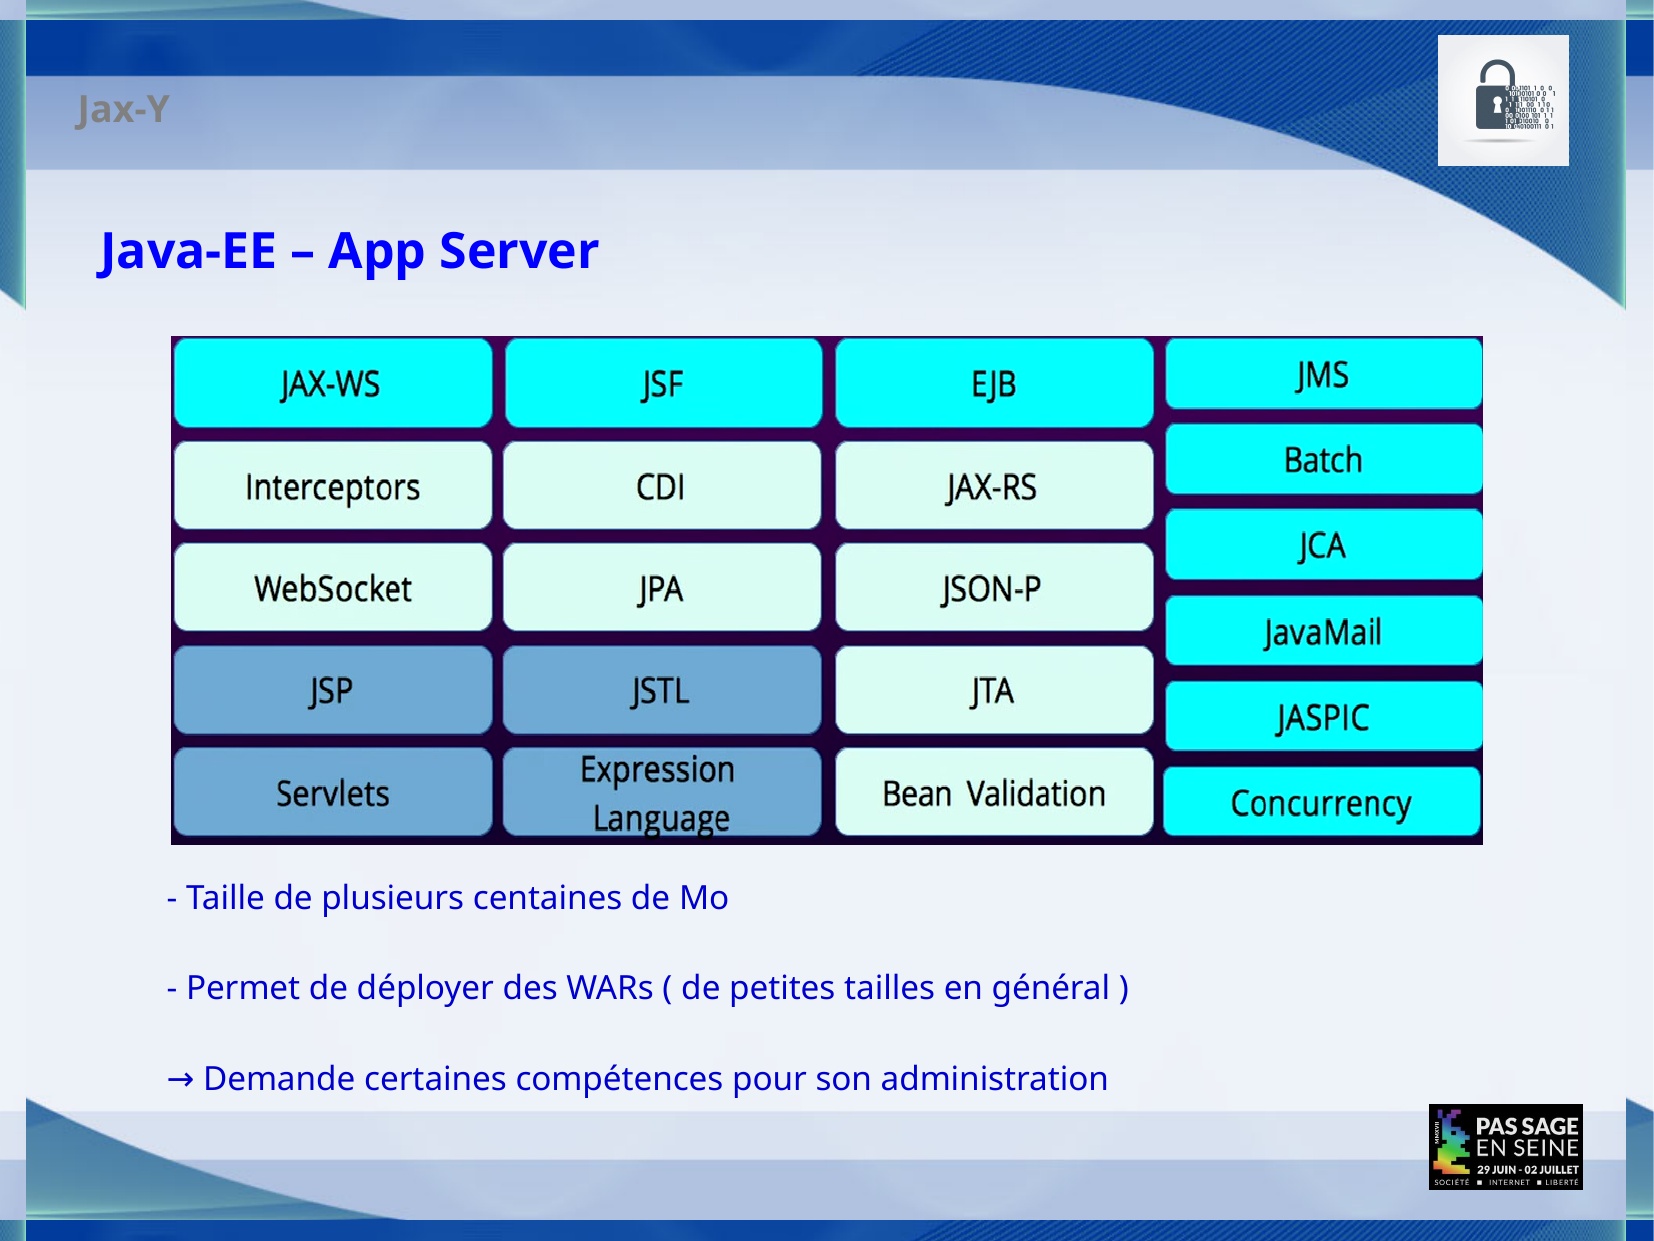

# Jax-Y
Java-EE – App Server
- Taille de plusieurs centaines de Mo
- Permet de déployer des WARs ( de petites tailles en général )
→ Demande certaines compétences pour son administration